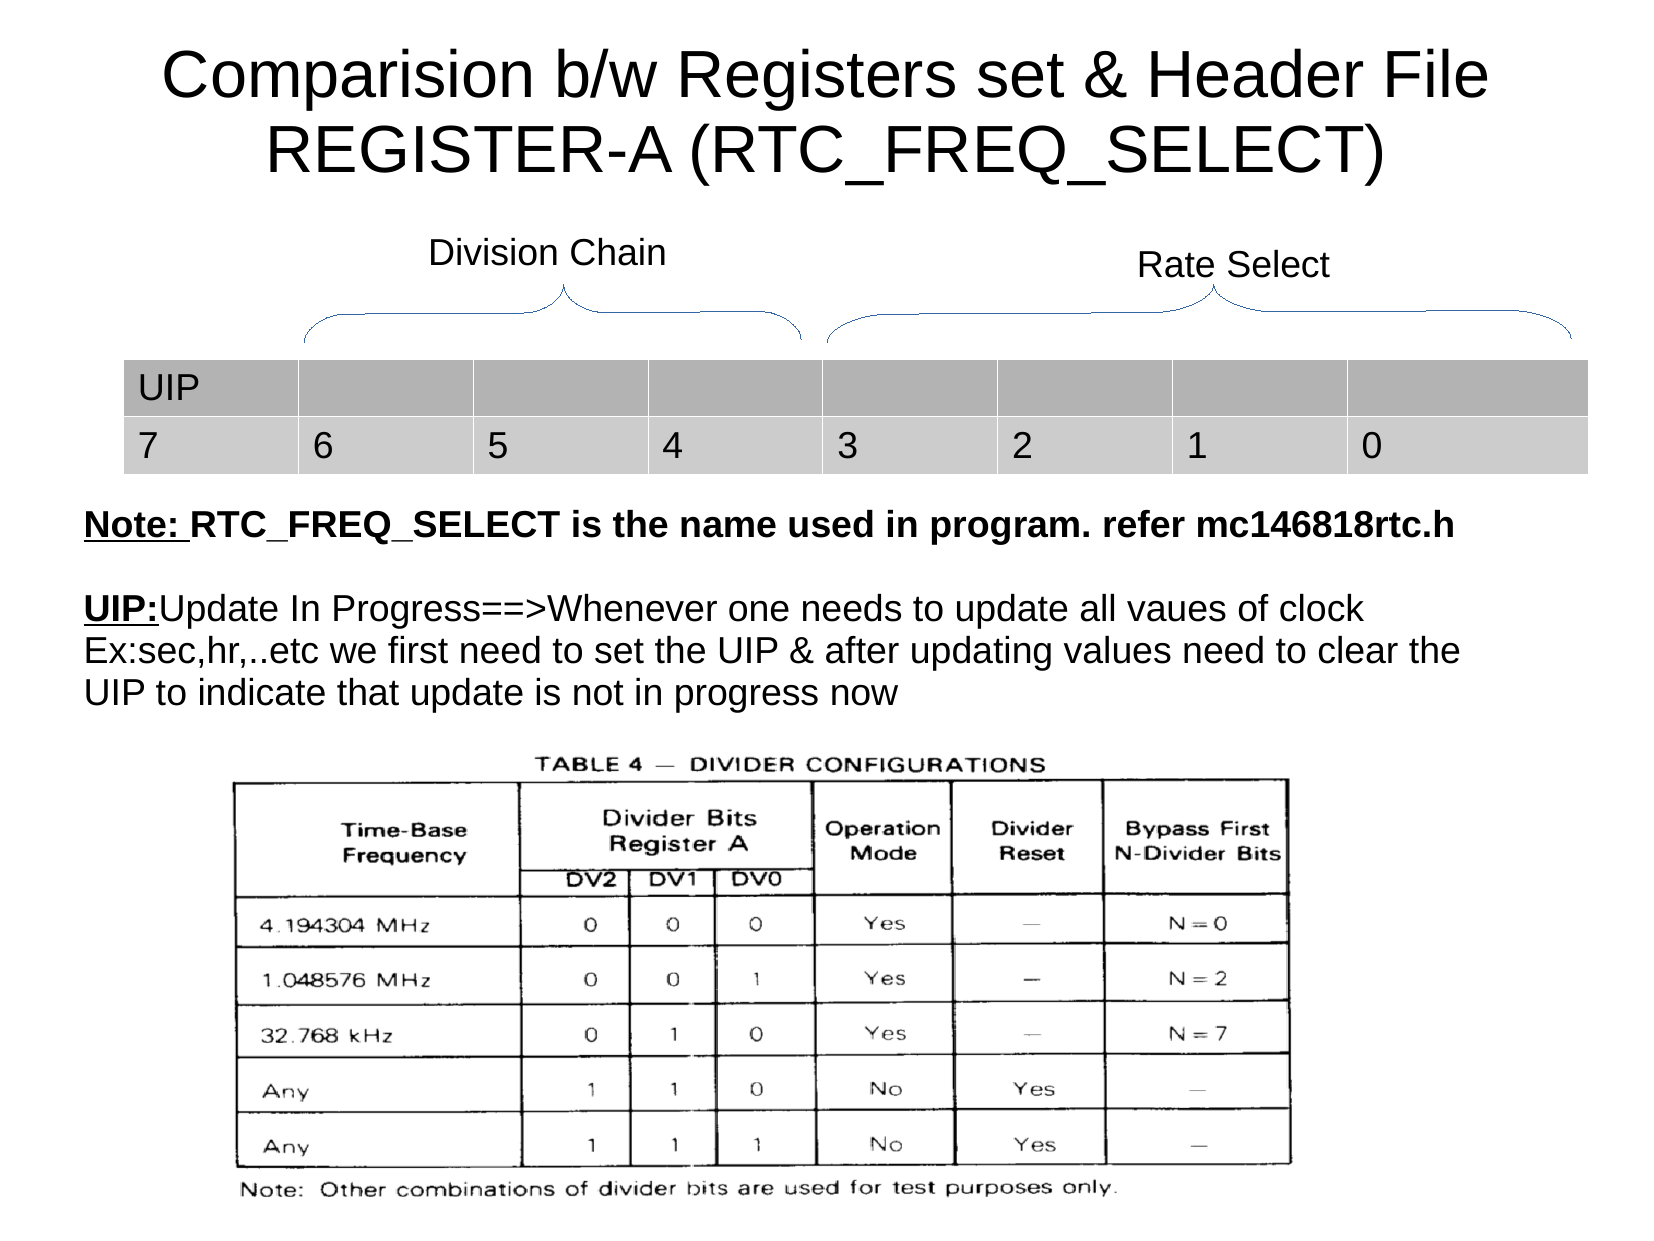

# Comparision b/w Registers set & Header File REGISTER-A (RTC_FREQ_SELECT)
Division Chain
Rate Select
| UIP | | | | | | | |
| --- | --- | --- | --- | --- | --- | --- | --- |
| 7 | 6 | 5 | 4 | 3 | 2 | 1 | 0 |
Note: RTC_FREQ_SELECT is the name used in program. refer mc146818rtc.h
UIP:Update In Progress==>Whenever one needs to update all vaues of clock
Ex:sec,hr,..etc we first need to set the UIP & after updating values need to clear the
UIP to indicate that update is not in progress now